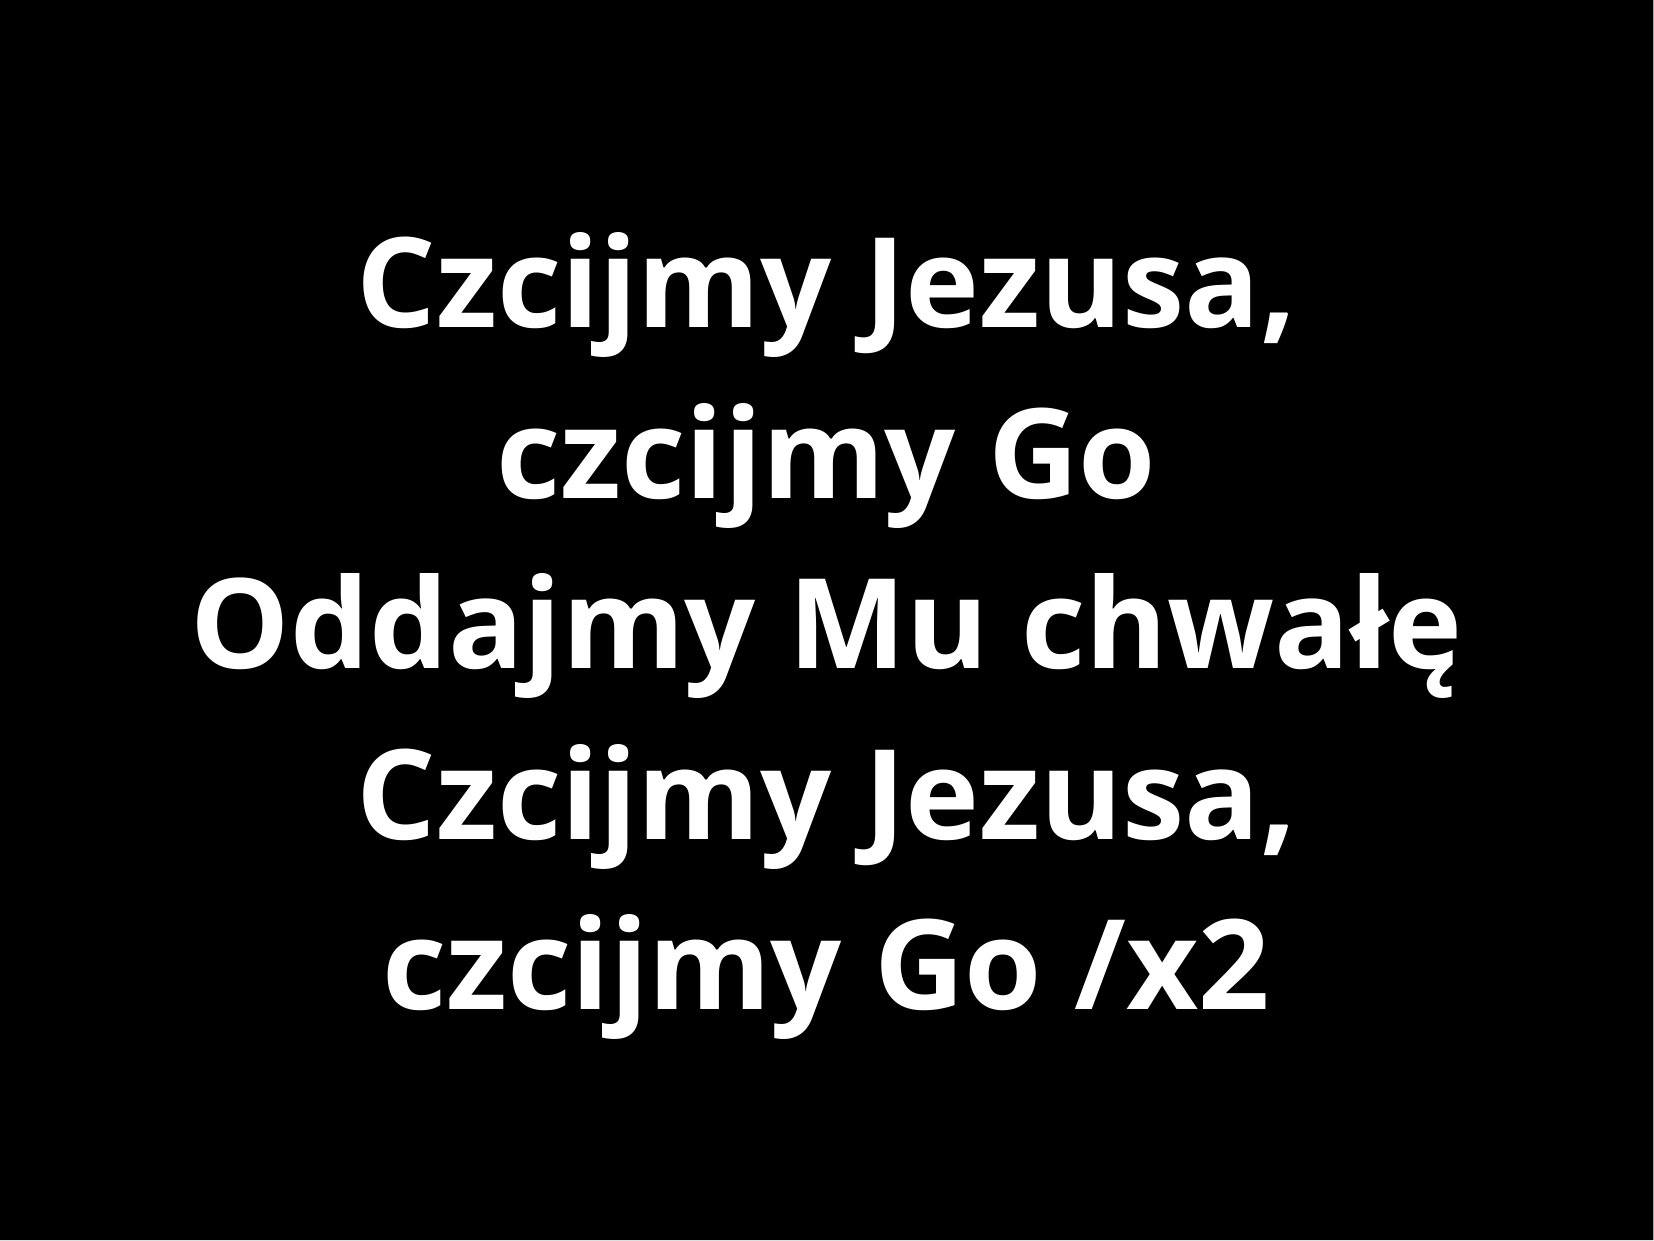

# Czcijmy Jezusa, czcijmy Go Oddajmy Mu chwałę Czcijmy Jezusa, czcijmy Go /x2